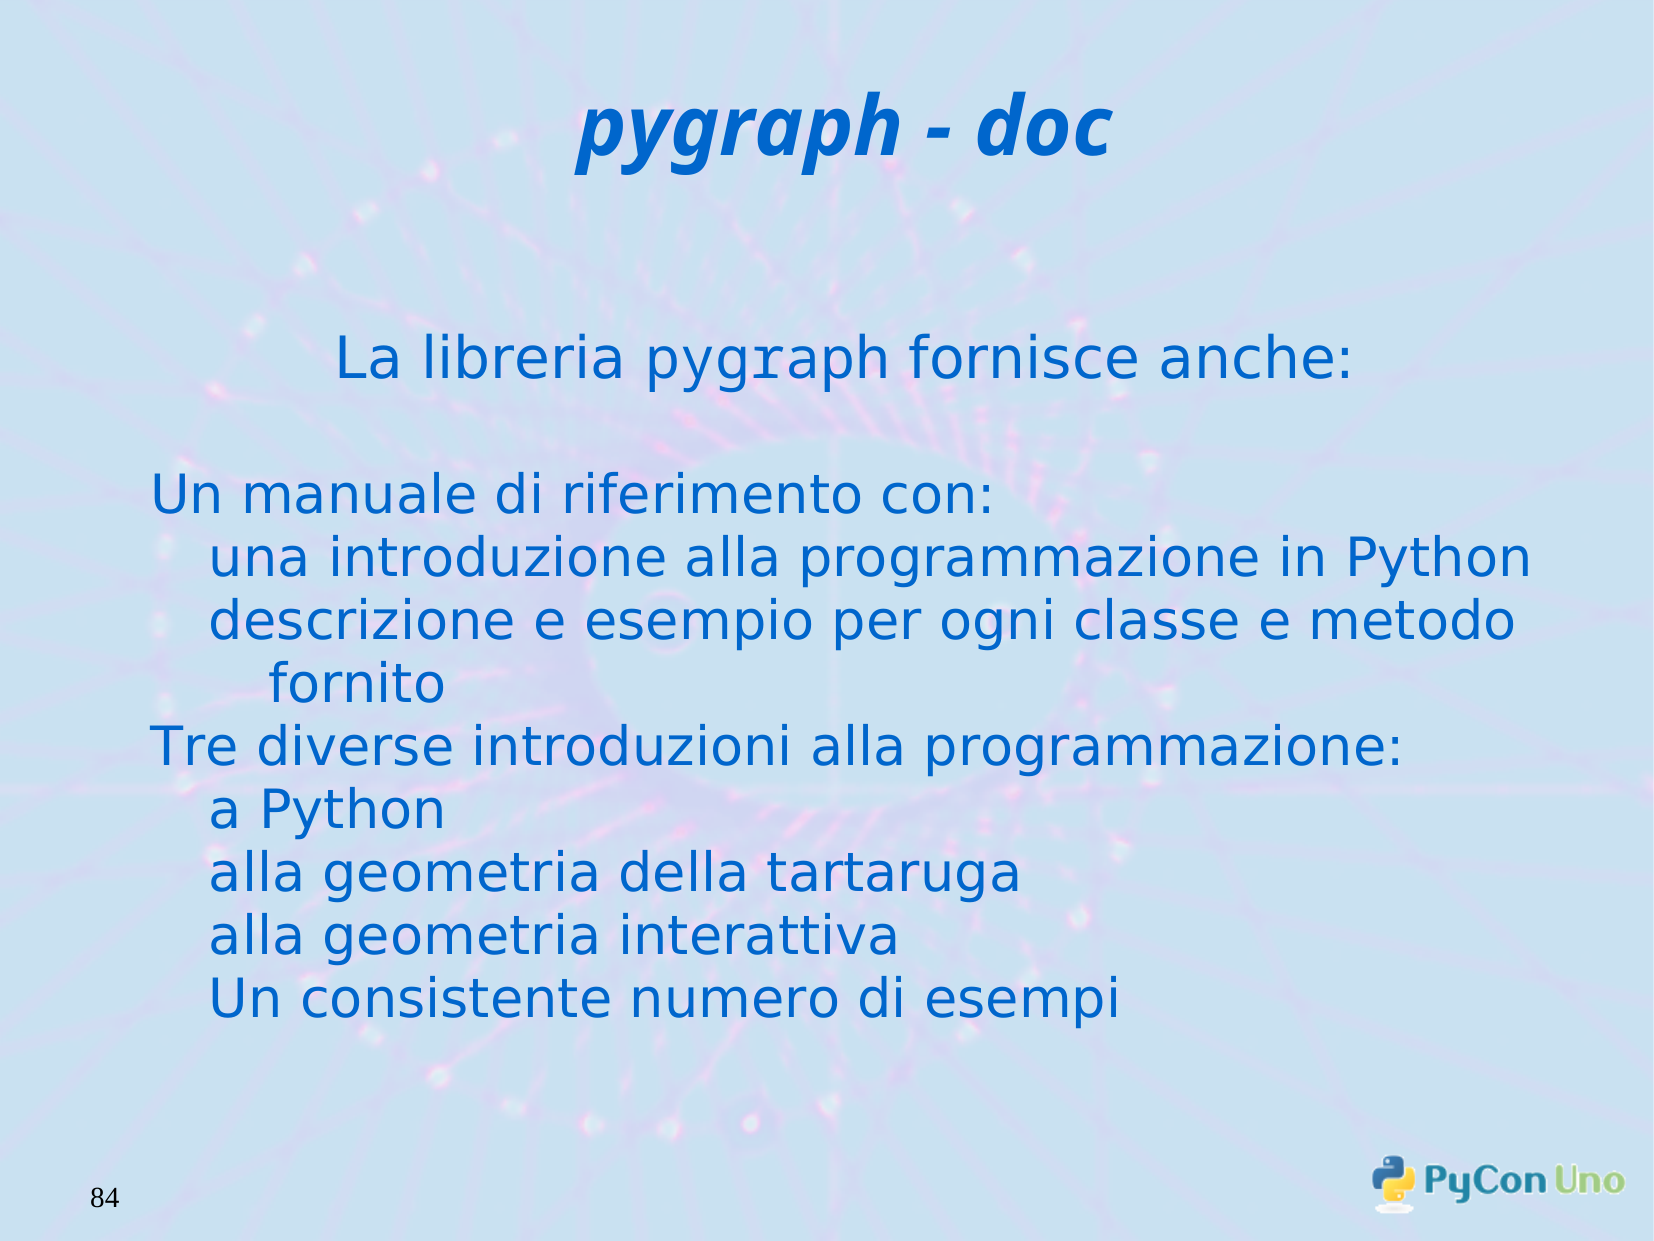

# pygraph - doc
La libreria pygraph fornisce anche:
Un manuale di riferimento con:
una introduzione alla programmazione in Python
descrizione e esempio per ogni classe e metodo fornito
Tre diverse introduzioni alla programmazione:
a Python
alla geometria della tartaruga
alla geometria interattiva
Un consistente numero di esempi
84